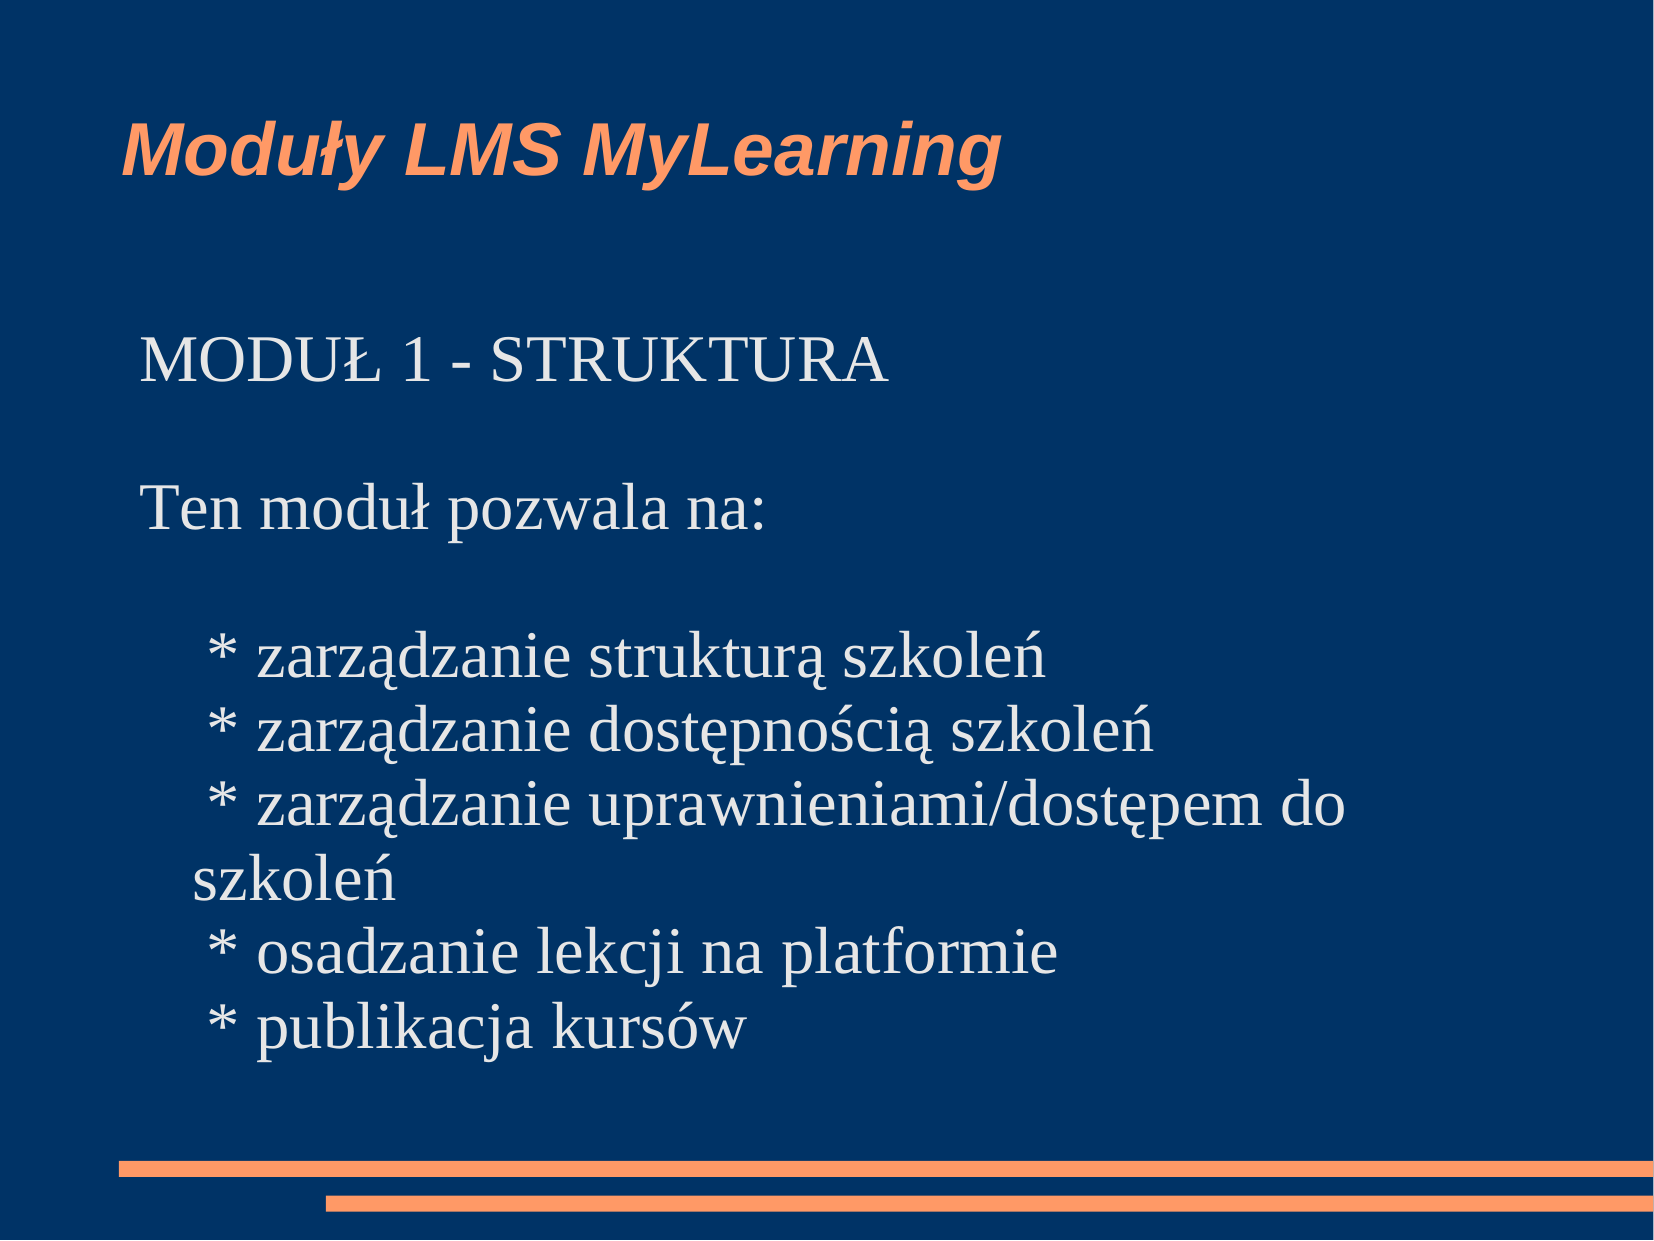

# Moduły LMS MyLearning
MODUŁ 1 - STRUKTURA
Ten moduł pozwala na:
 * zarządzanie strukturą szkoleń
 * zarządzanie dostępnością szkoleń
 * zarządzanie uprawnieniami/dostępem do szkoleń
 * osadzanie lekcji na platformie
 * publikacja kursów